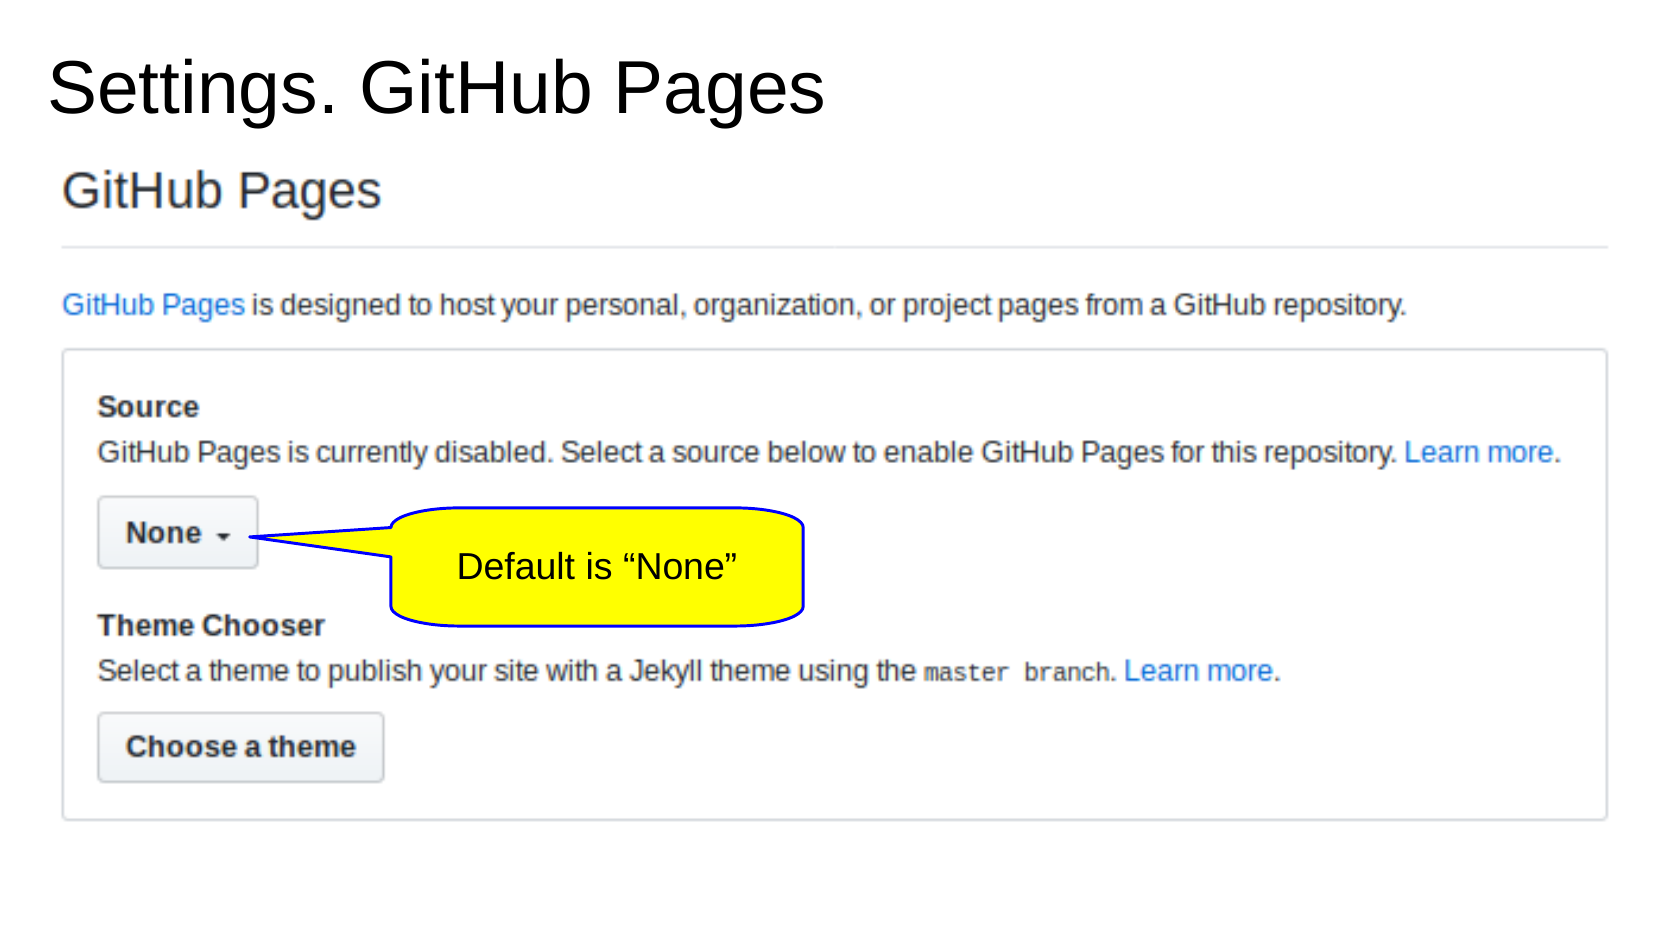

# Settings. GitHub Pages
Default is “None”